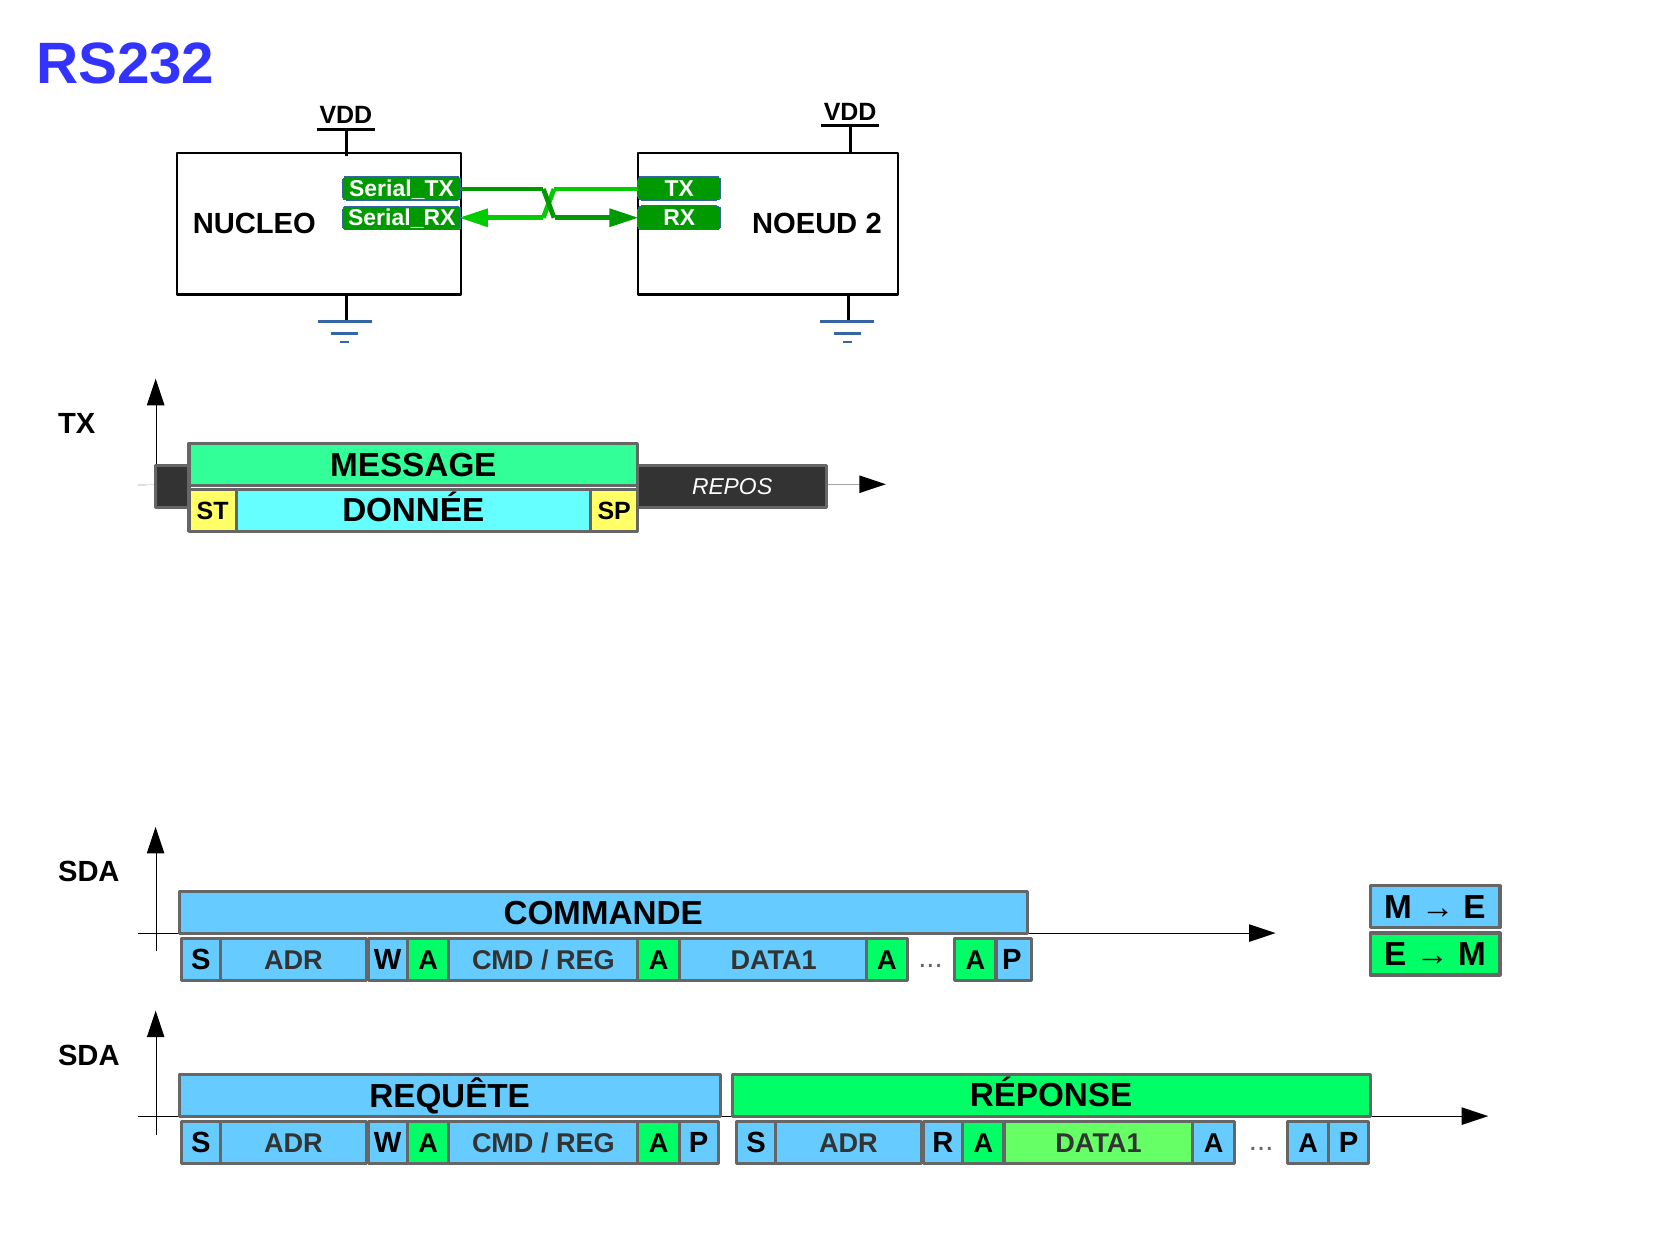

RS232
VDD
VDD
NUCLEO
NOEUD 2
TX
Serial_TX
RX
Serial_RX
TX
MESSAGE
REPOS
ST
DONNÉE
SP
SDA
M → E
COMMANDE
E → M
...
S
ADR
W
A
CMD / REG
A
DATA1
A
A
P
SDA
RÉPONSE
REQUÊTE
...
S
ADR
W
A
CMD / REG
A
P
S
ADR
R
A
DATA1
A
A
P